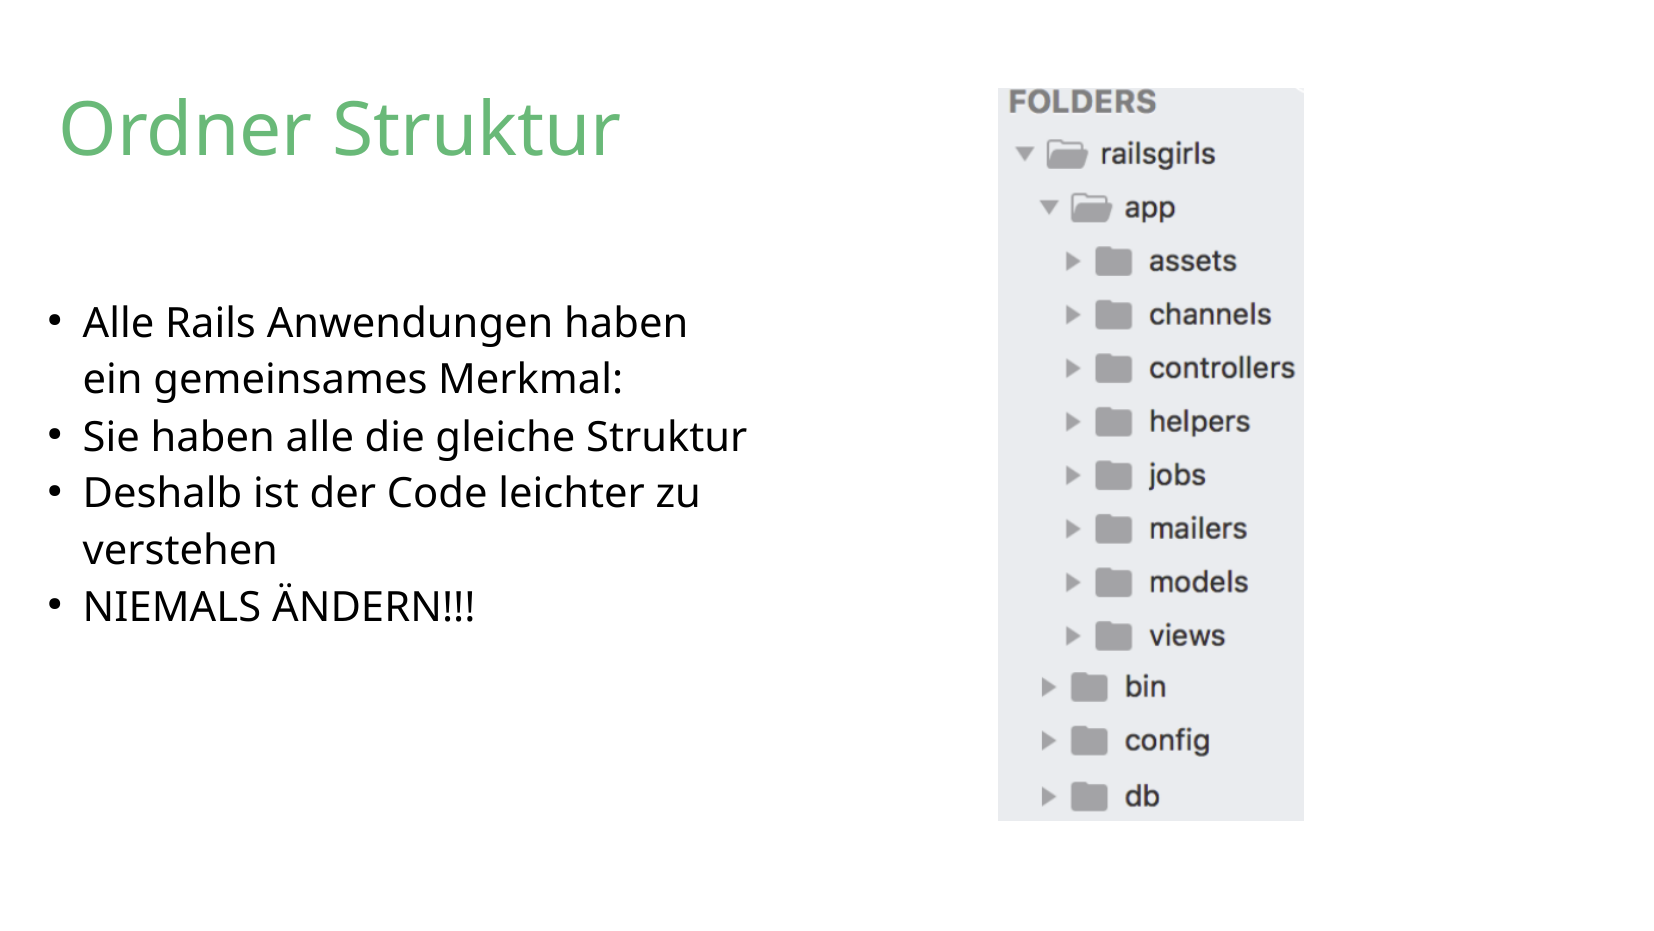

# Ordner Struktur
Alle Rails Anwendungen haben ein gemeinsames Merkmal:
Sie haben alle die gleiche Struktur
Deshalb ist der Code leichter zu verstehen
NIEMALS ÄNDERN!!!